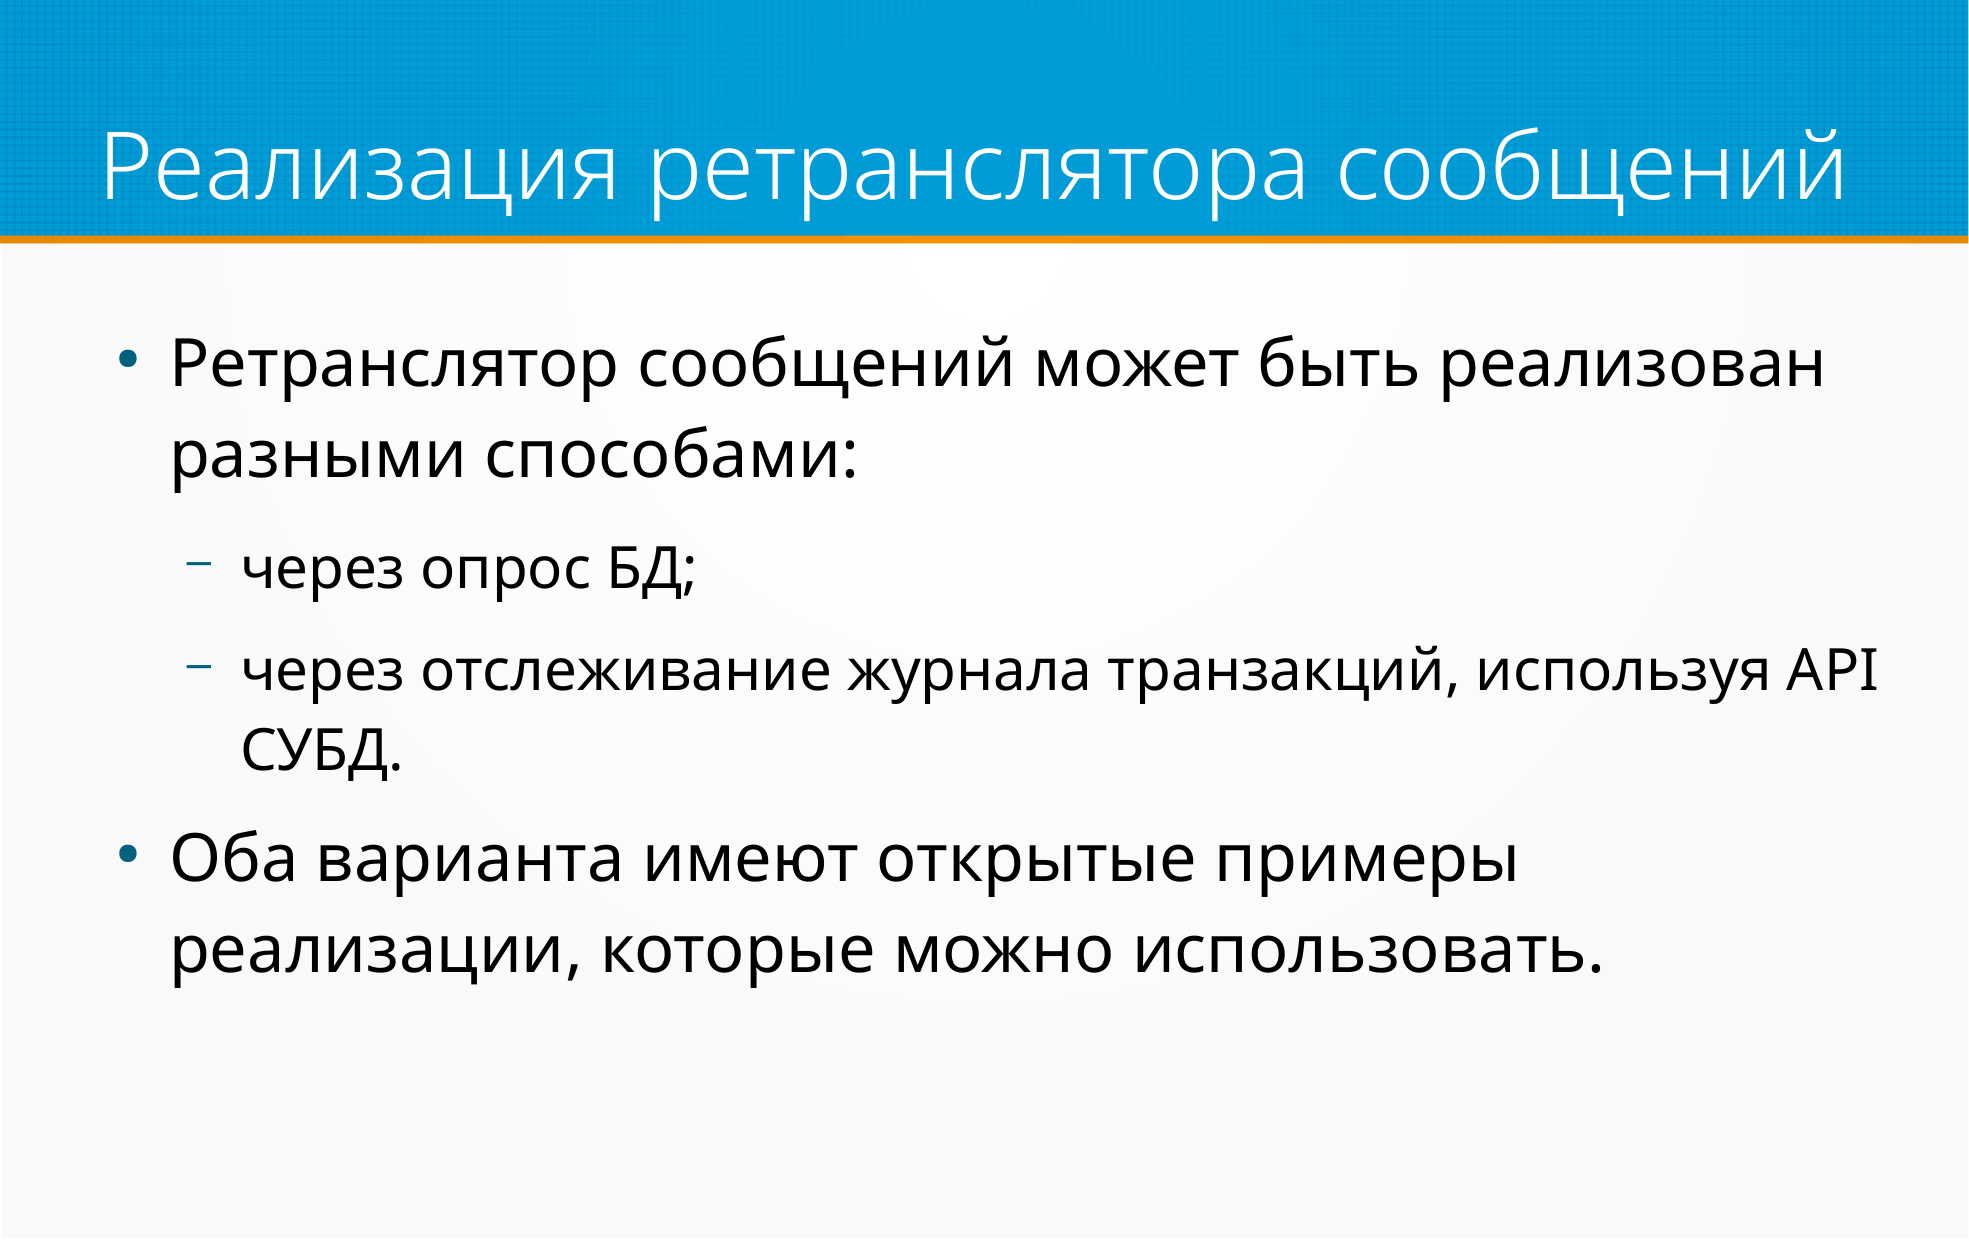

# Реализация ретранслятора сообщений
Ретранслятор сообщений может быть реализован разными способами:
через опрос БД;
через отслеживание журнала транзакций, используя API СУБД.
Оба варианта имеют открытые примеры реализации, которые можно использовать.